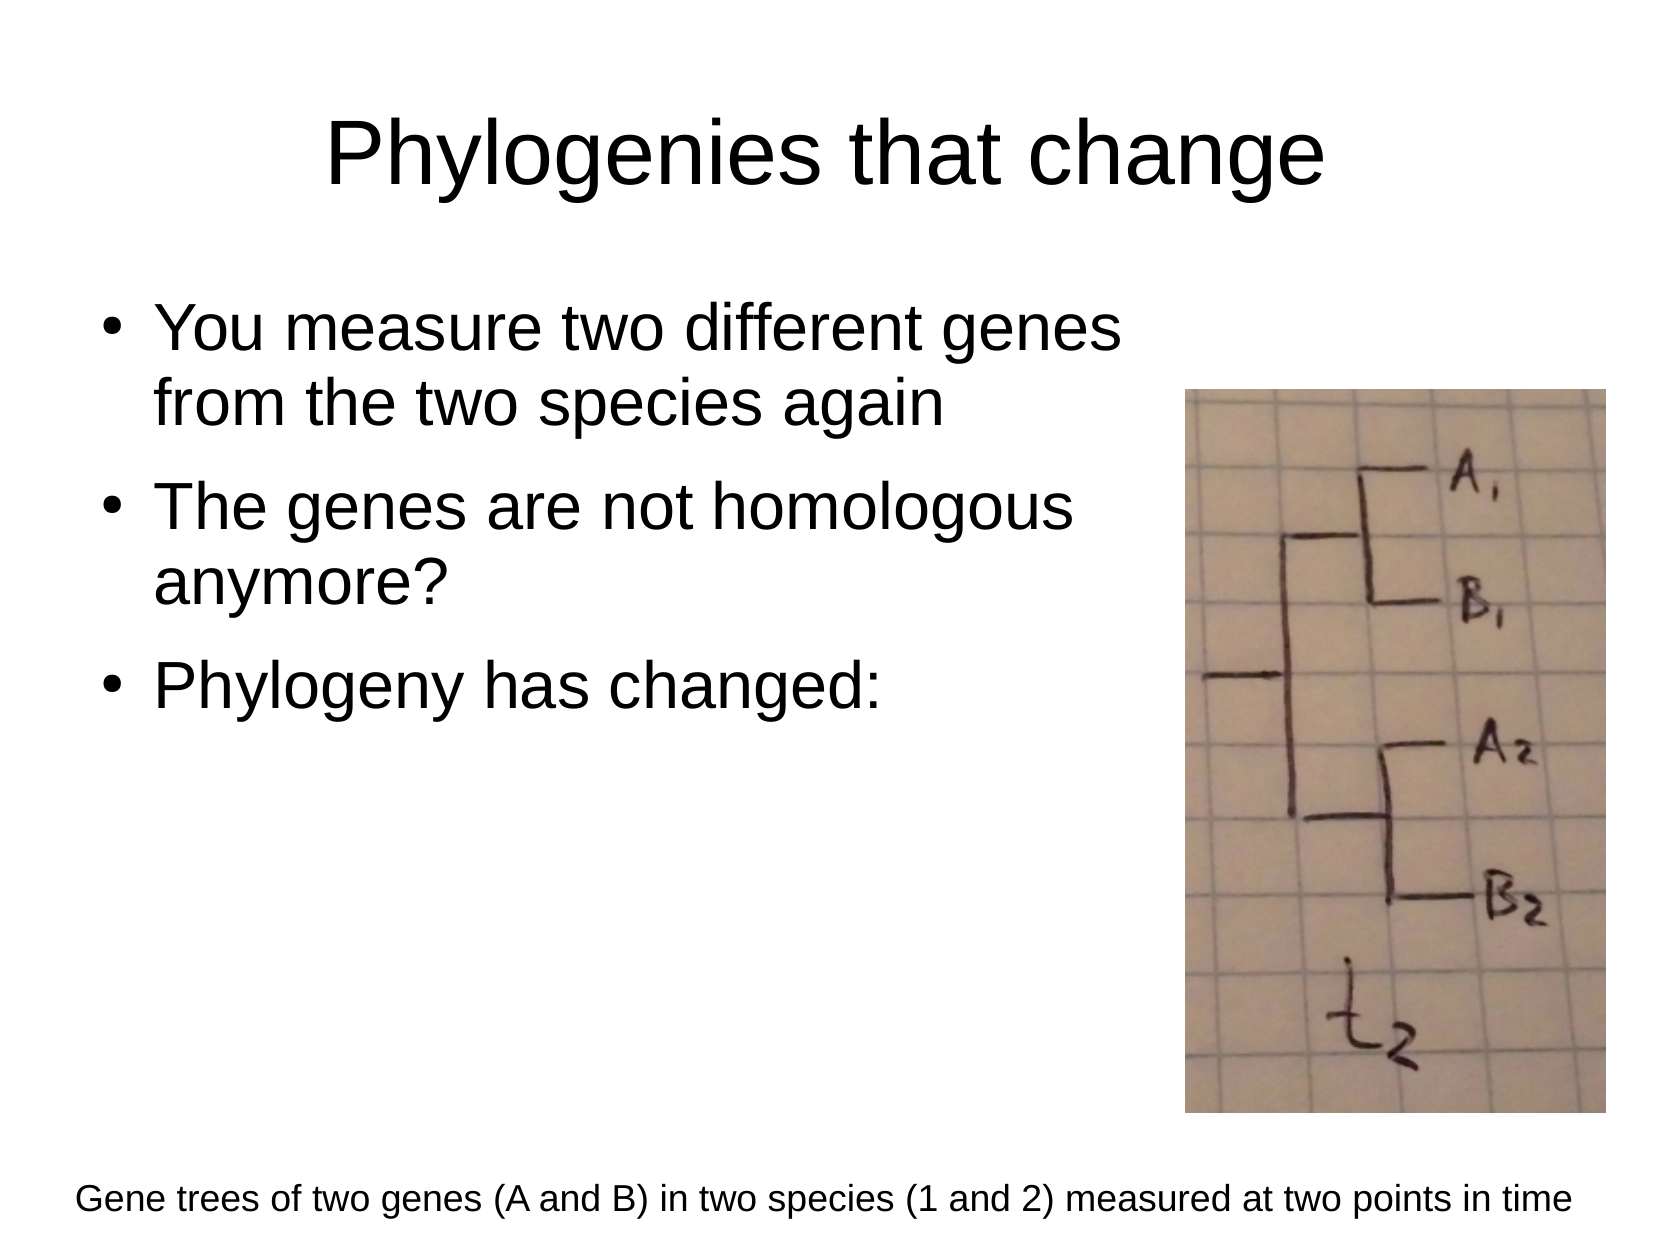

# Phylogenies that change
You measure two different genes from the two species again
The genes are not homologous anymore?
Phylogeny has changed:
Gene trees of two genes (A and B) in two species (1 and 2) measured at two points in time